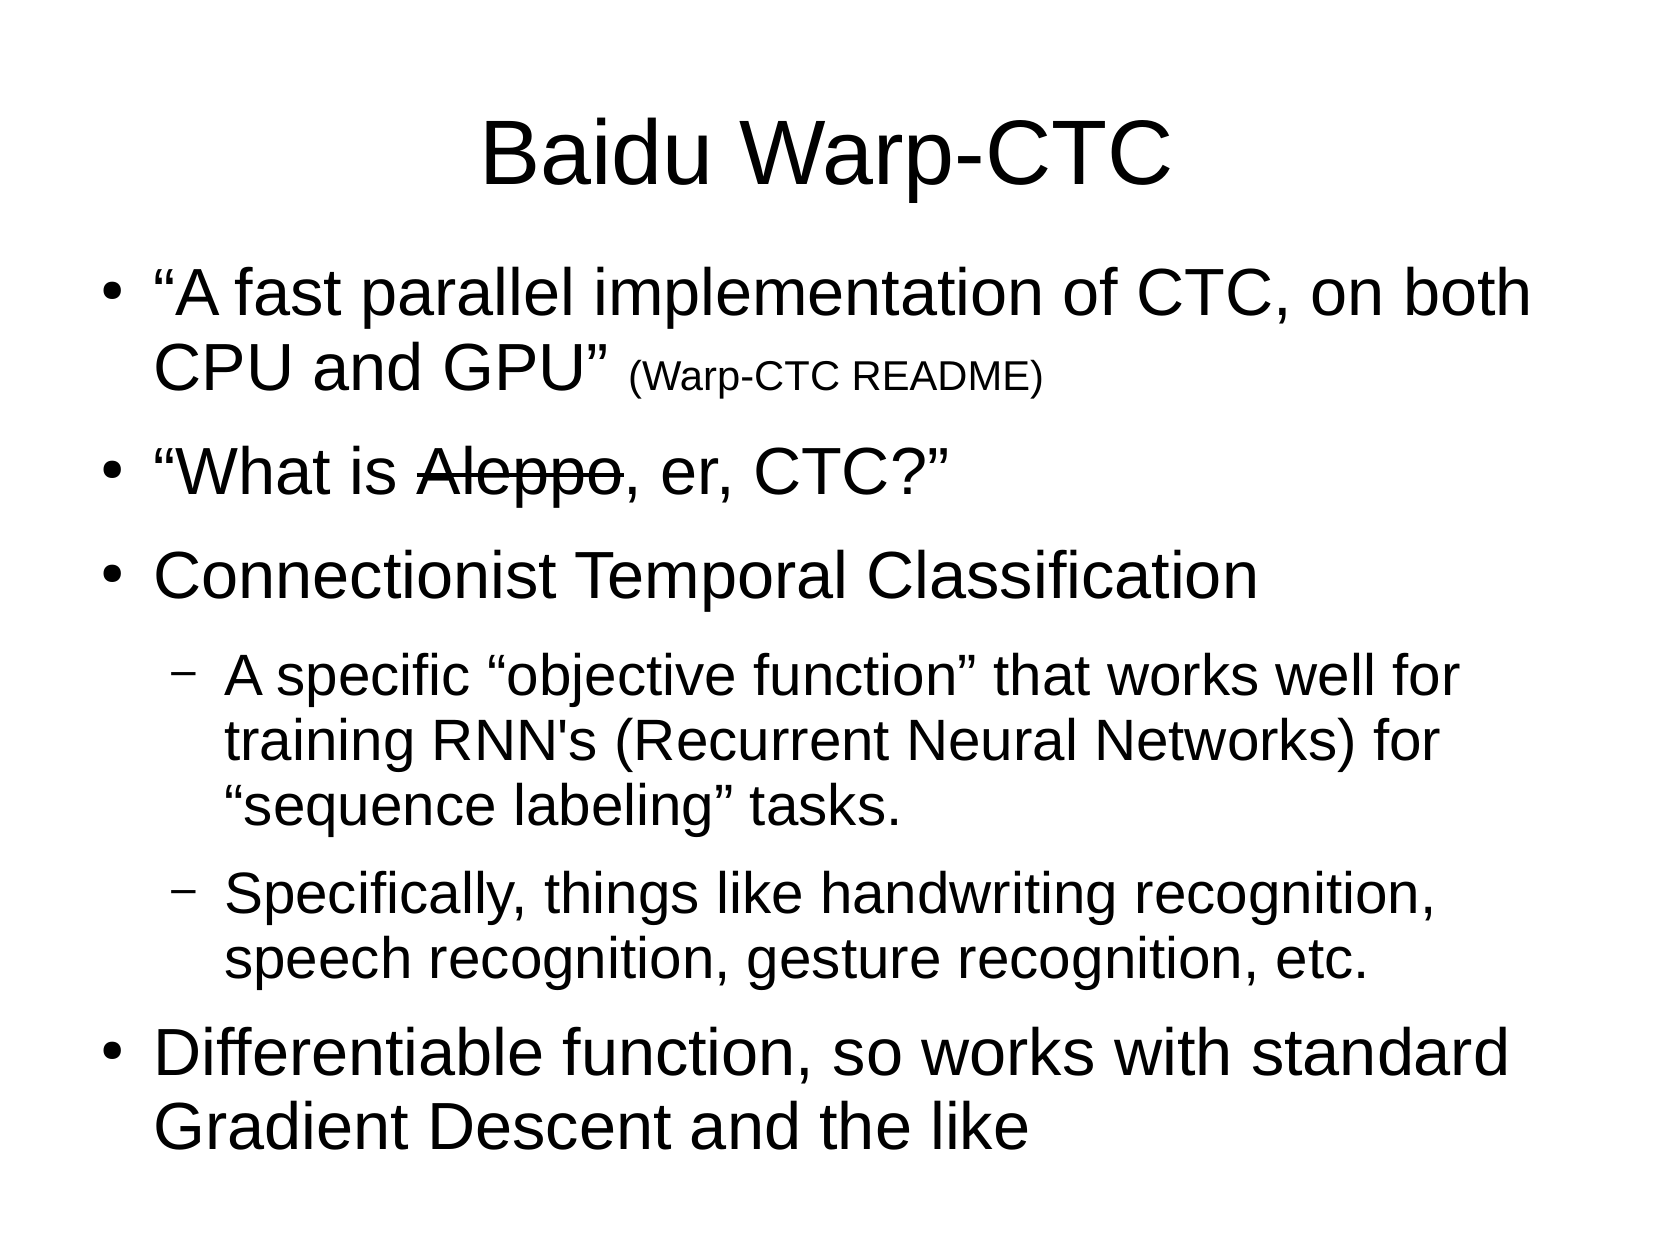

# Baidu Warp-CTC
“A fast parallel implementation of CTC, on both CPU and GPU” (Warp-CTC README)
“What is Aleppo, er, CTC?”
Connectionist Temporal Classification
A specific “objective function” that works well for training RNN's (Recurrent Neural Networks) for “sequence labeling” tasks.
Specifically, things like handwriting recognition, speech recognition, gesture recognition, etc.
Differentiable function, so works with standard Gradient Descent and the like